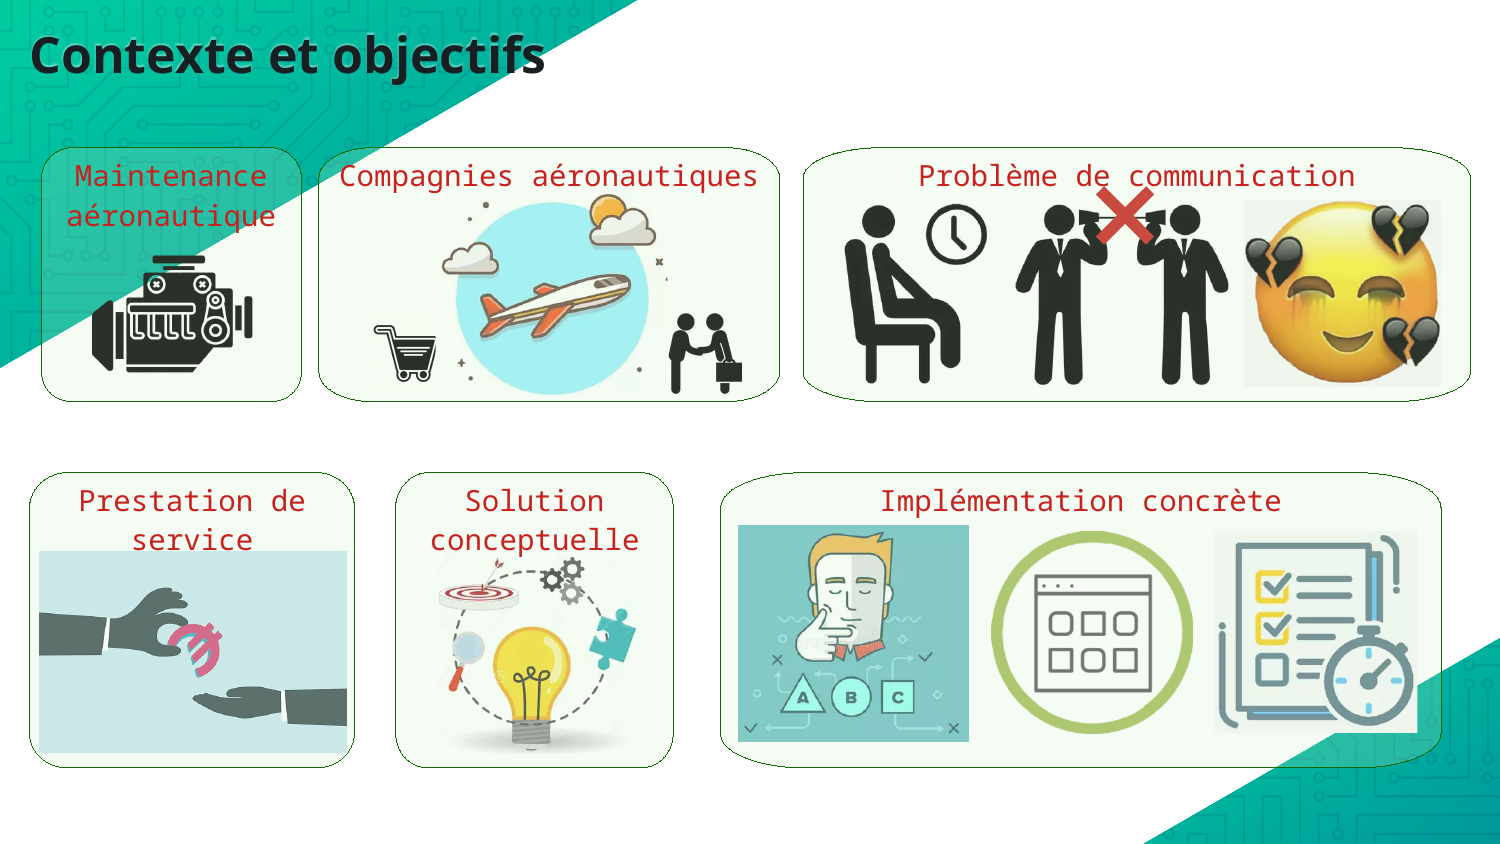

# Contexte et objectifs
Maintenance aéronautique
Compagnies aéronautiques
Problème de communication
Prestation de service
Solution conceptuelle
Implémentation concrète